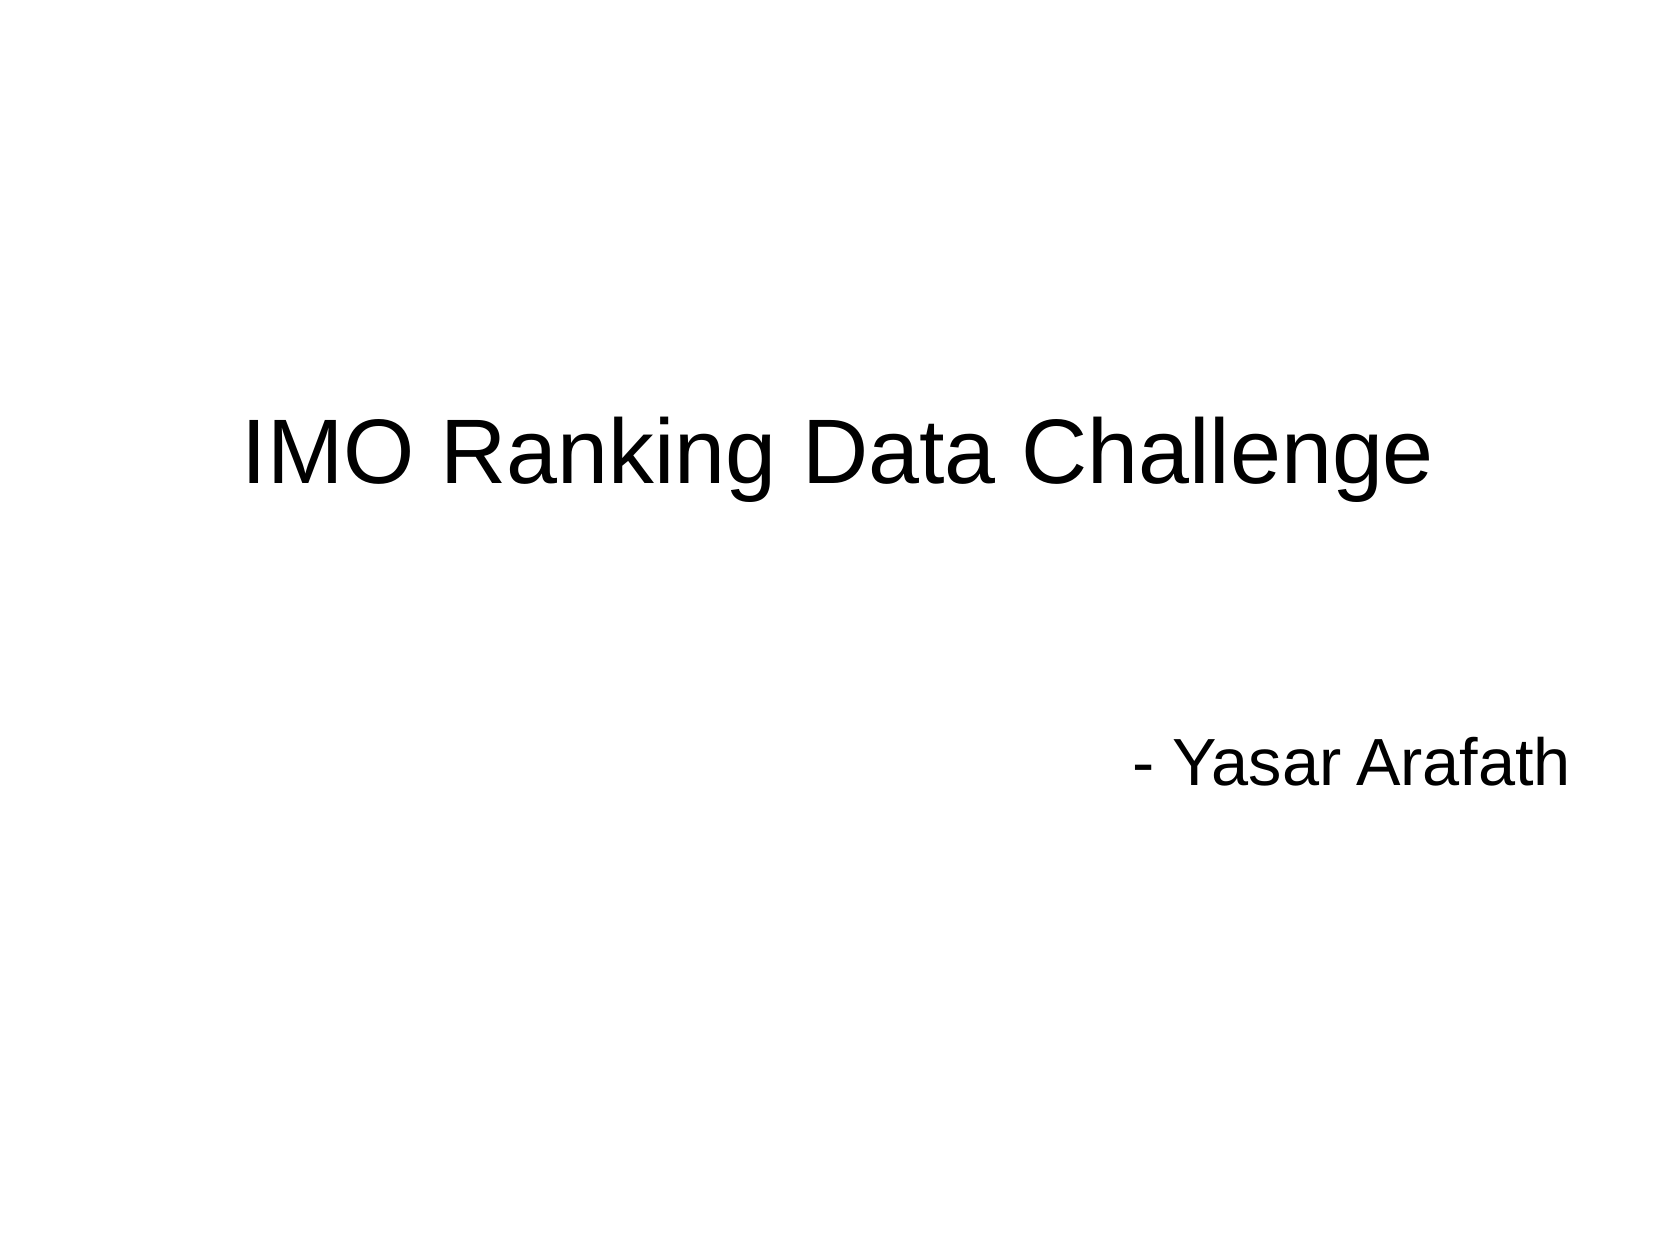

- Yasar Arafath
# IMO Ranking Data Challenge